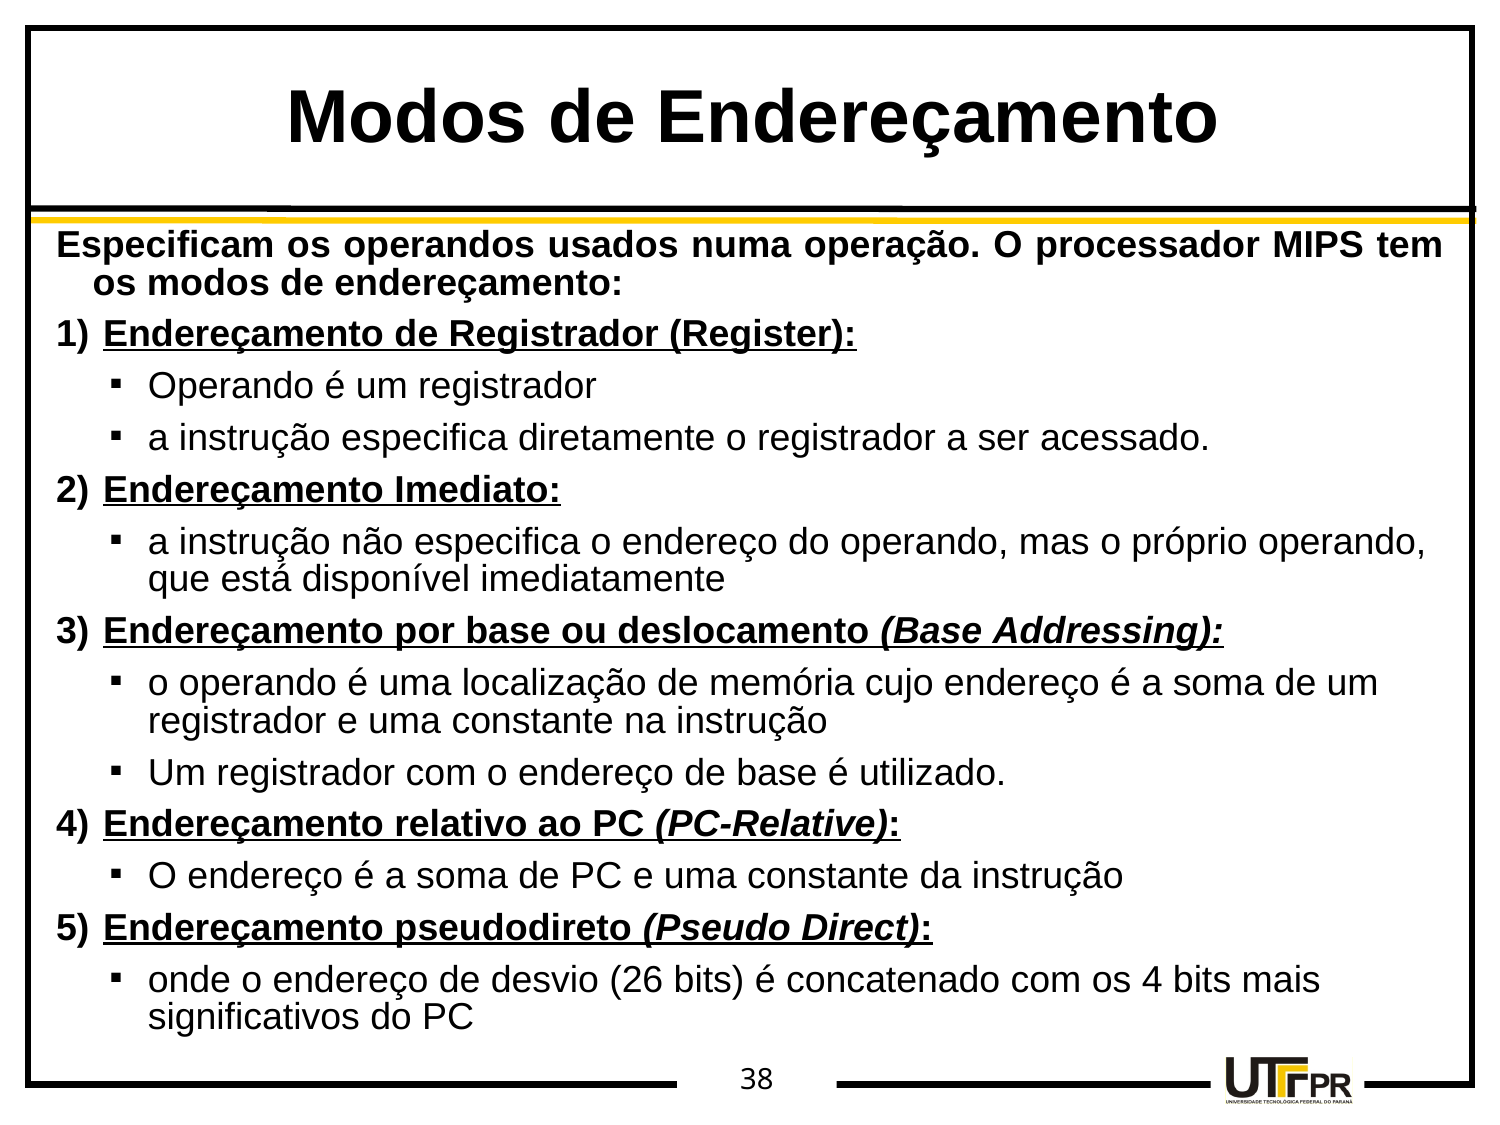

Modos de Endereçamento
# Especificam os operandos usados numa operação. O processador MIPS tem os modos de endereçamento:
 Endereçamento de Registrador (Register):
Operando é um registrador
a instrução especifica diretamente o registrador a ser acessado.
 Endereçamento Imediato:
a instrução não especifica o endereço do operando, mas o próprio operando, que está disponível imediatamente
 Endereçamento por base ou deslocamento (Base Addressing):
o operando é uma localização de memória cujo endereço é a soma de um registrador e uma constante na instrução
Um registrador com o endereço de base é utilizado.
 Endereçamento relativo ao PC (PC-Relative):
O endereço é a soma de PC e uma constante da instrução
 Endereçamento pseudodireto (Pseudo Direct):
onde o endereço de desvio (26 bits) é concatenado com os 4 bits mais significativos do PC